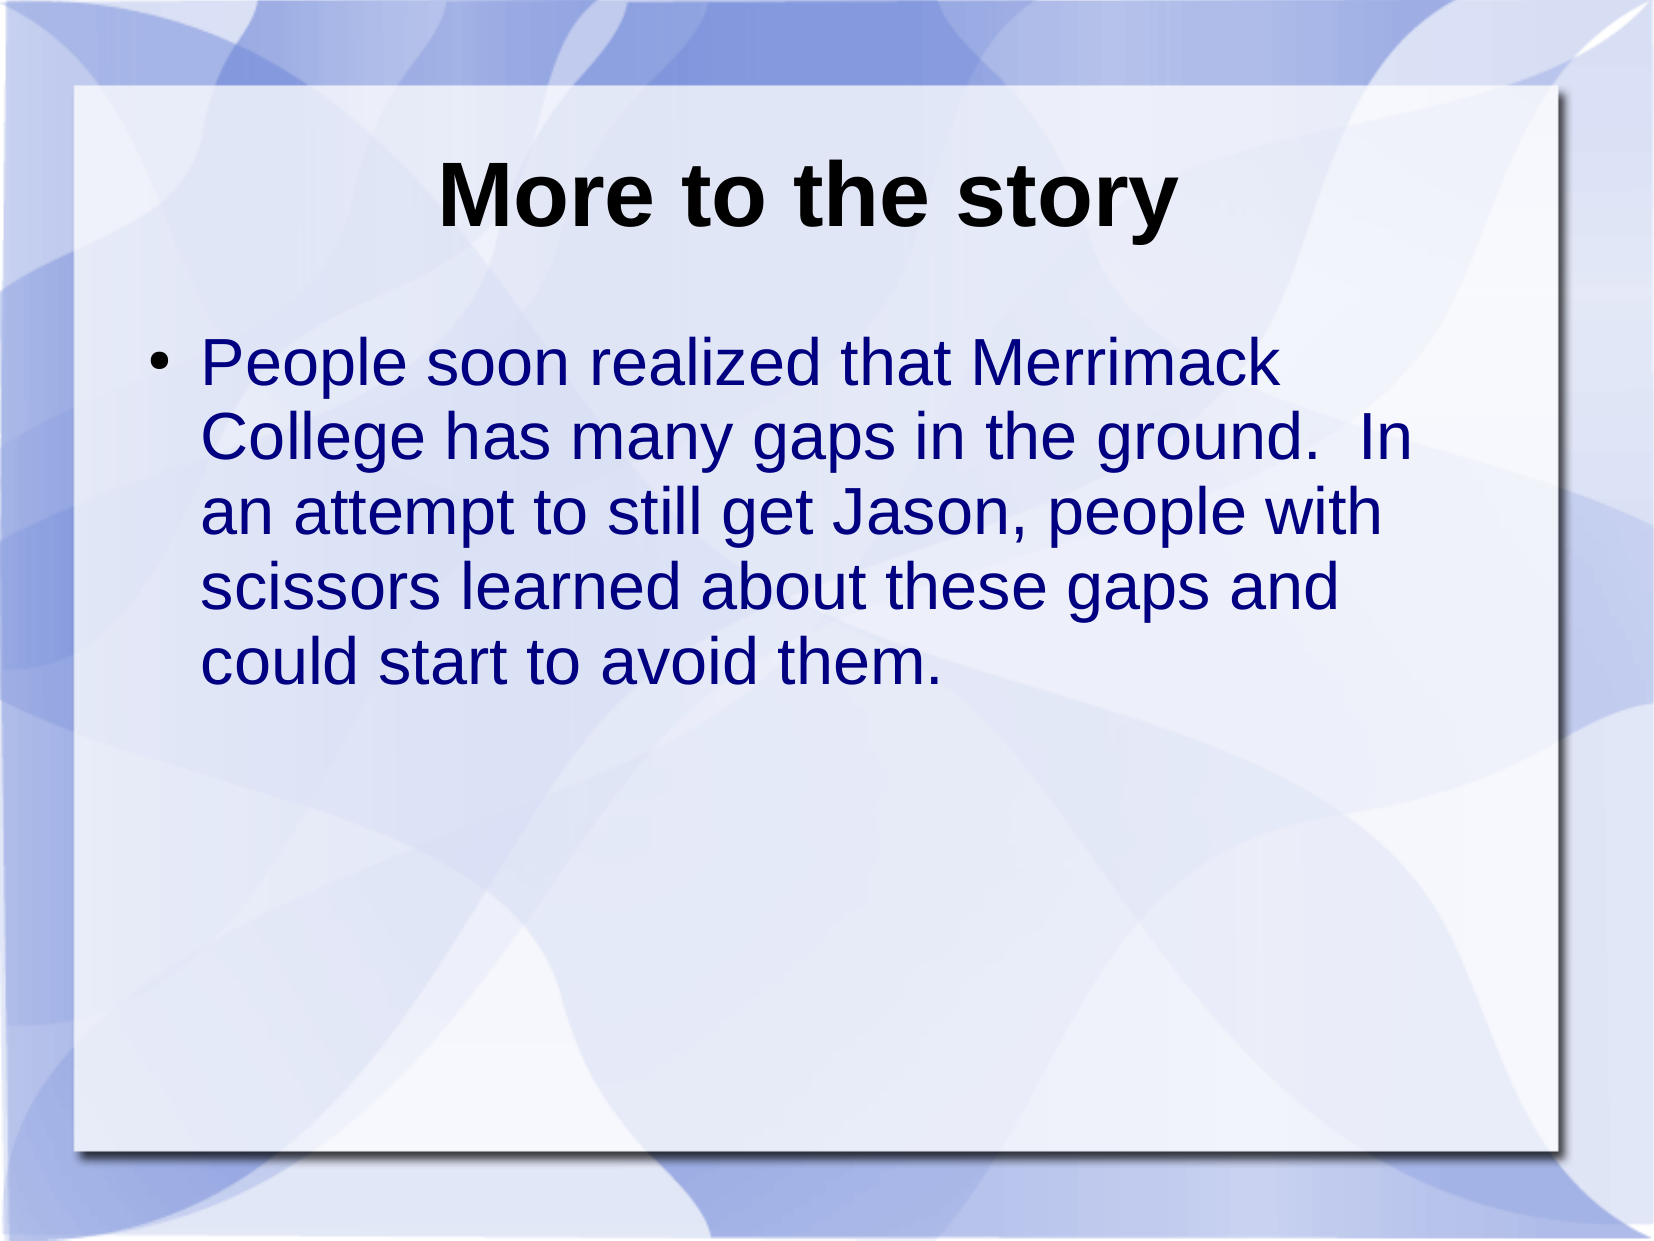

# More to the story
People soon realized that Merrimack College has many gaps in the ground. In an attempt to still get Jason, people with scissors learned about these gaps and could start to avoid them.